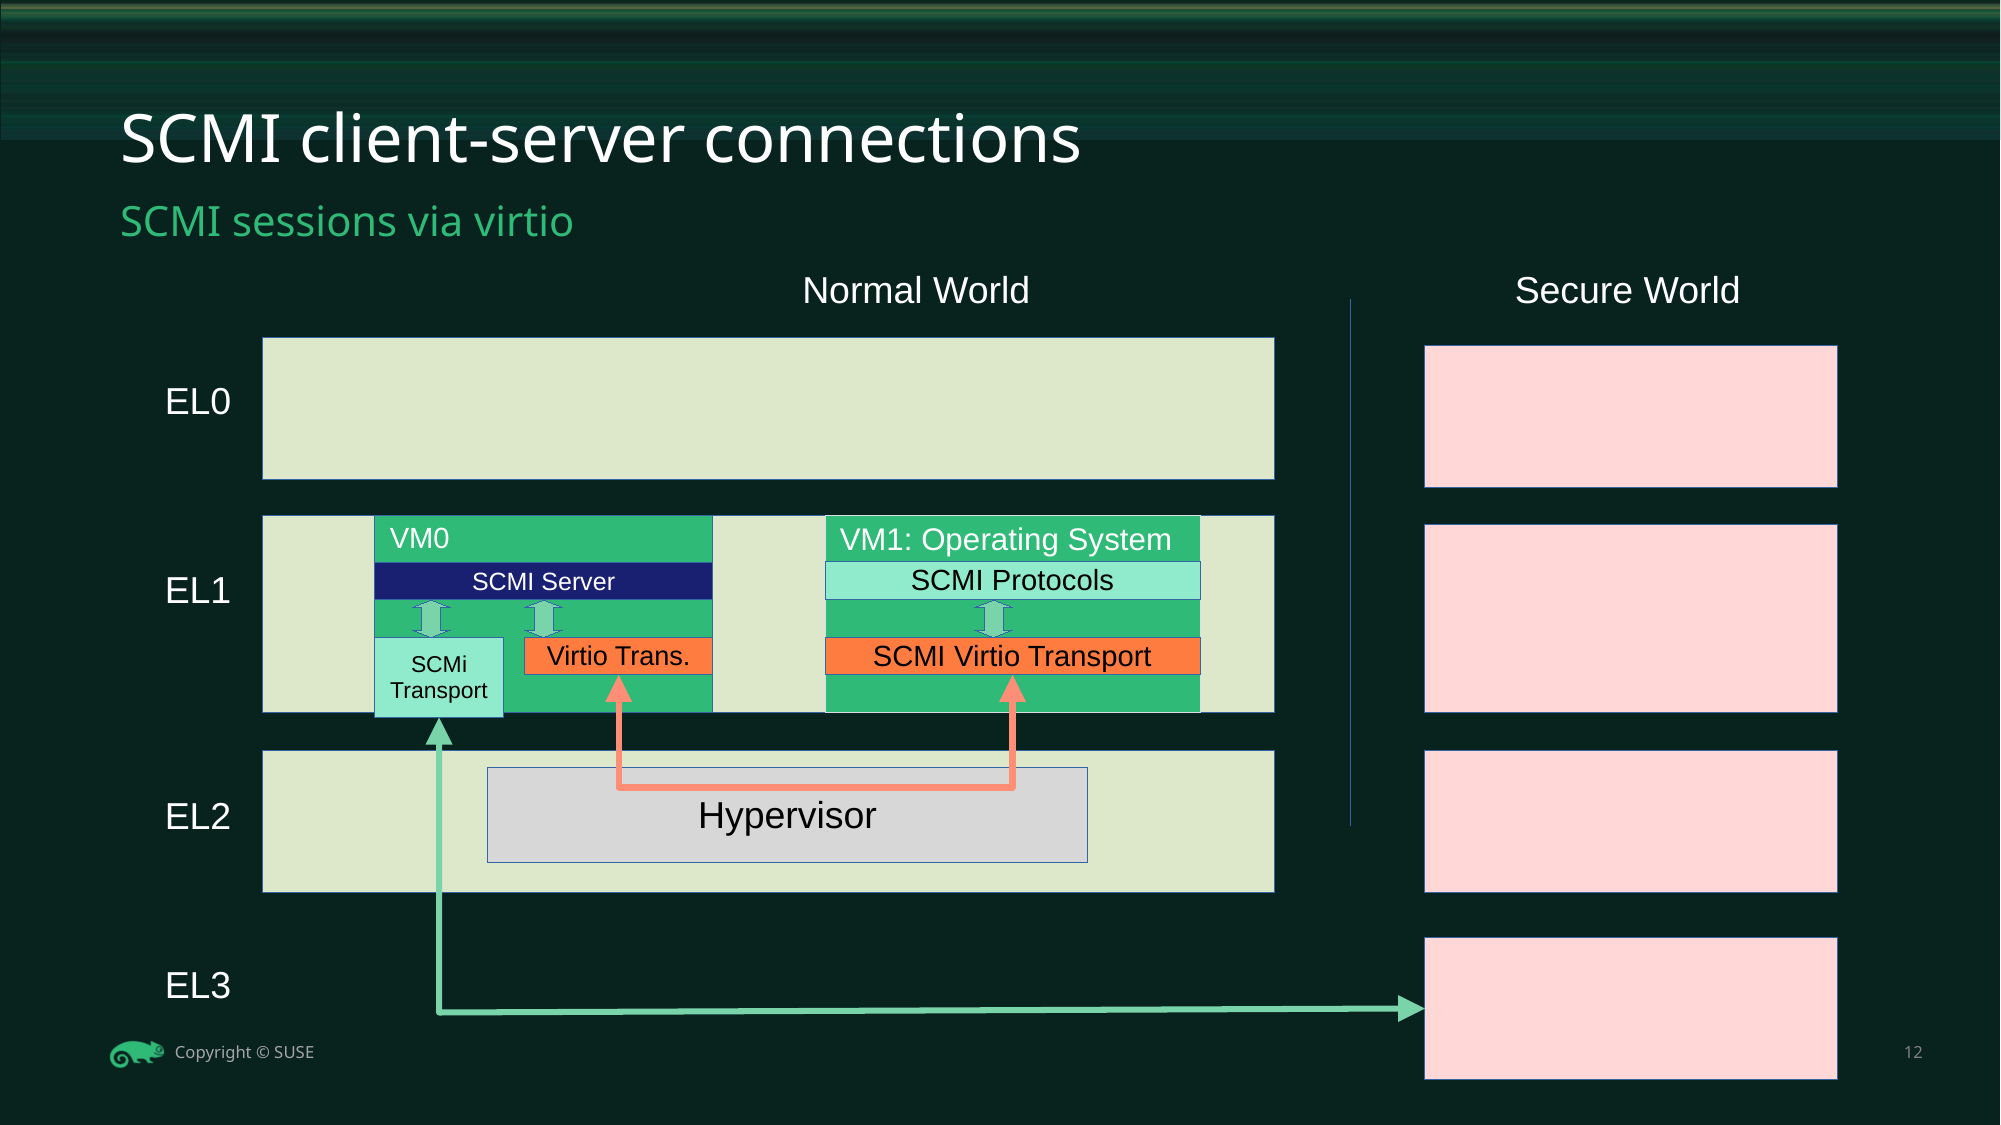

SCMI client-server connections
# SCMI sessions via virtio
Normal World
Secure World
EL0
VM0
VM1: Operating System
SCMI Protocols
EL1
SCMI Server
SCMi
Transport
Virtio Trans.
SCMI Virtio Transport
Hypervisor
EL2
EL3
12